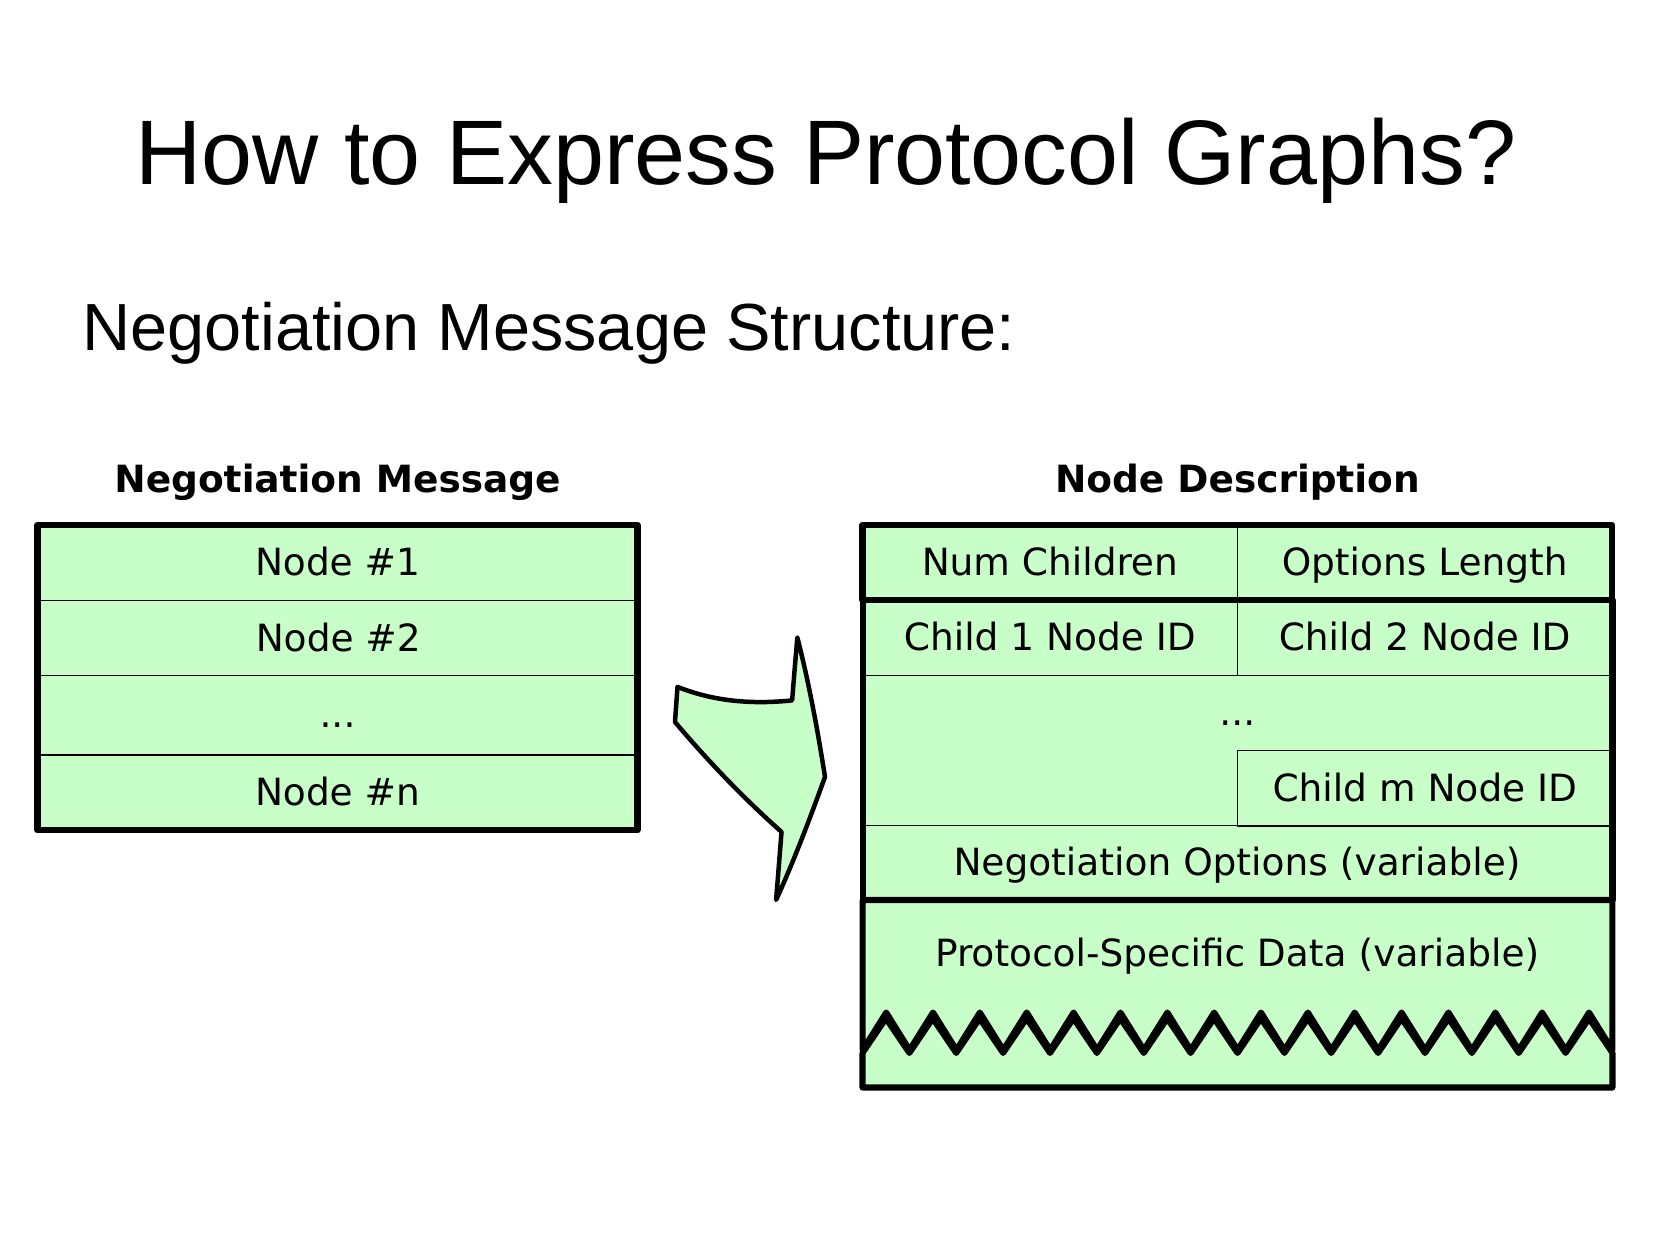

# How to Express Protocol Graphs?
Negotiation Message Structure:
Negotiation Message
Node Description
Node #1
Num Children
Options Length
Child 1 Node ID
Child 2 Node ID
Node #2
...
...
Child m Node ID
Node #n
Negotiation Options (variable)
Protocol-Specific Data (variable)